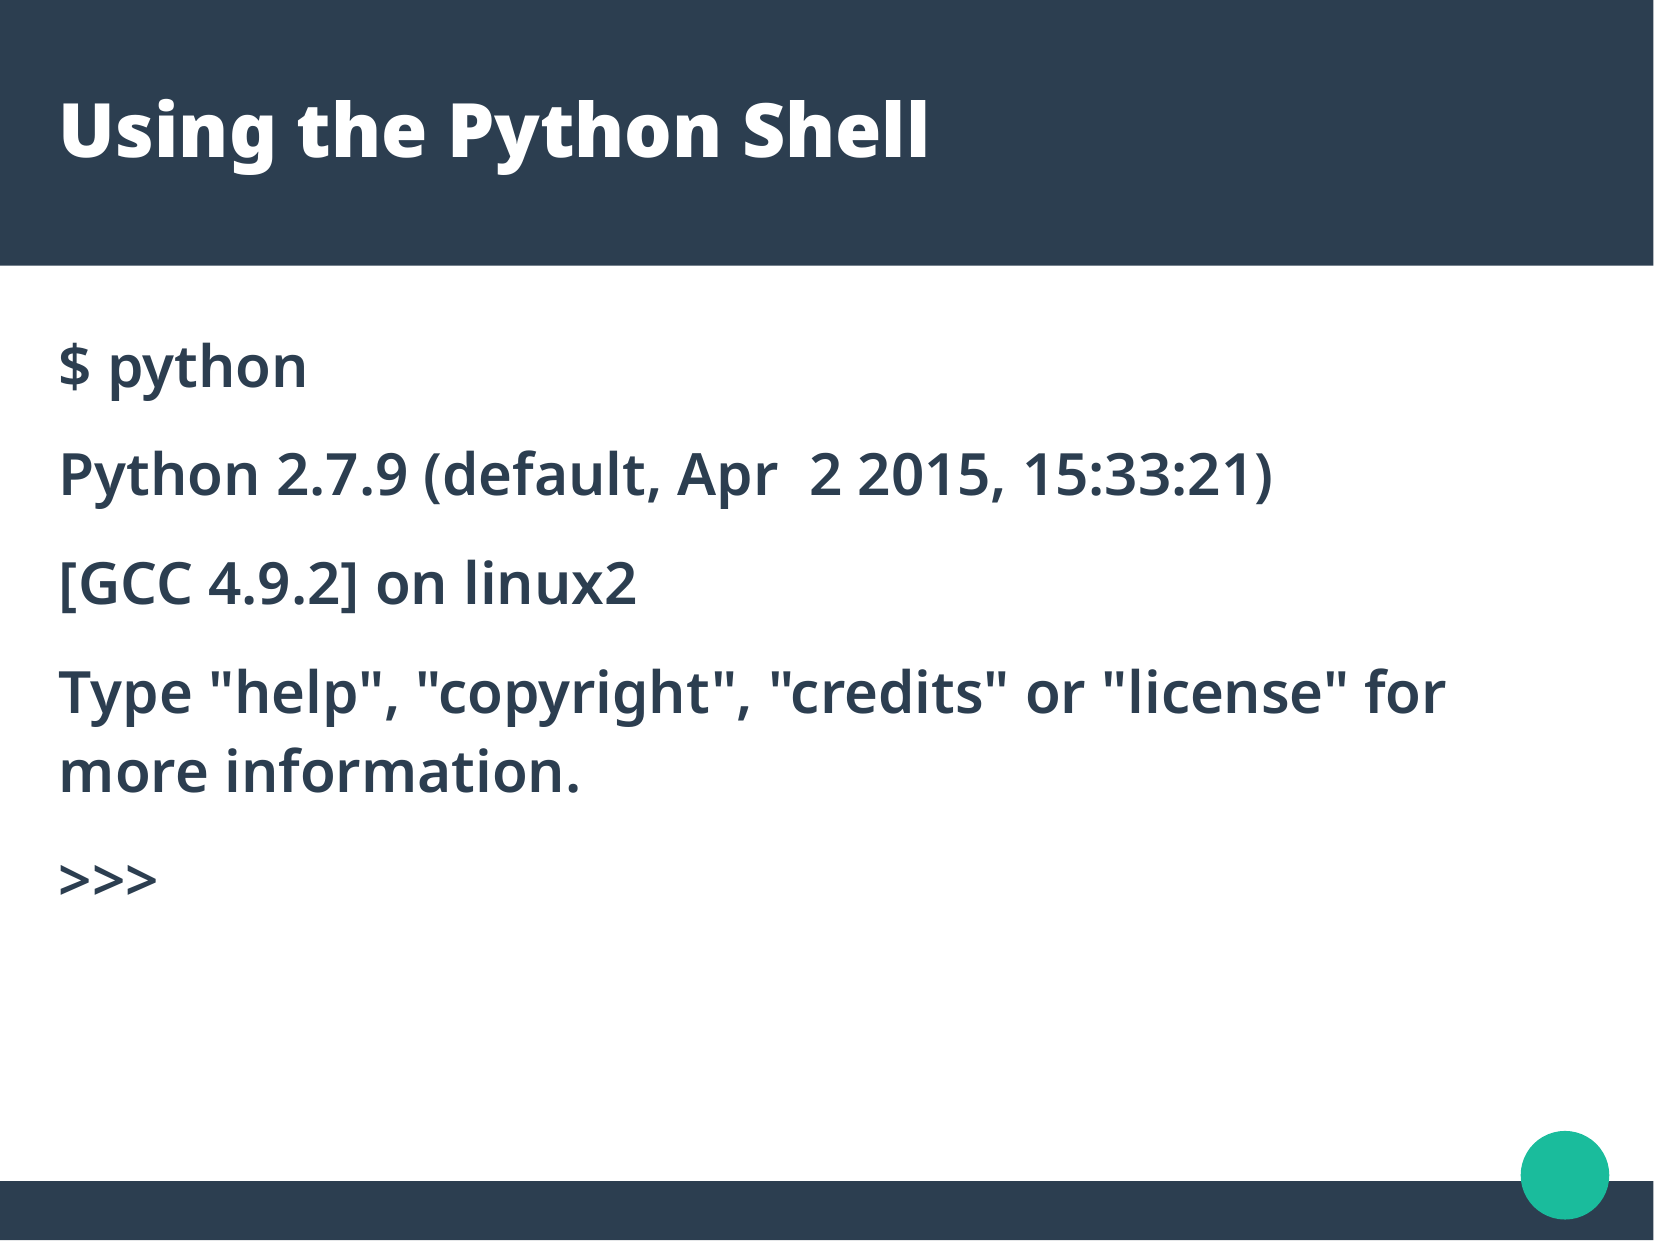

# Using the Python Shell
$ python
Python 2.7.9 (default, Apr 2 2015, 15:33:21)
[GCC 4.9.2] on linux2
Type "help", "copyright", "credits" or "license" for more information.
>>>